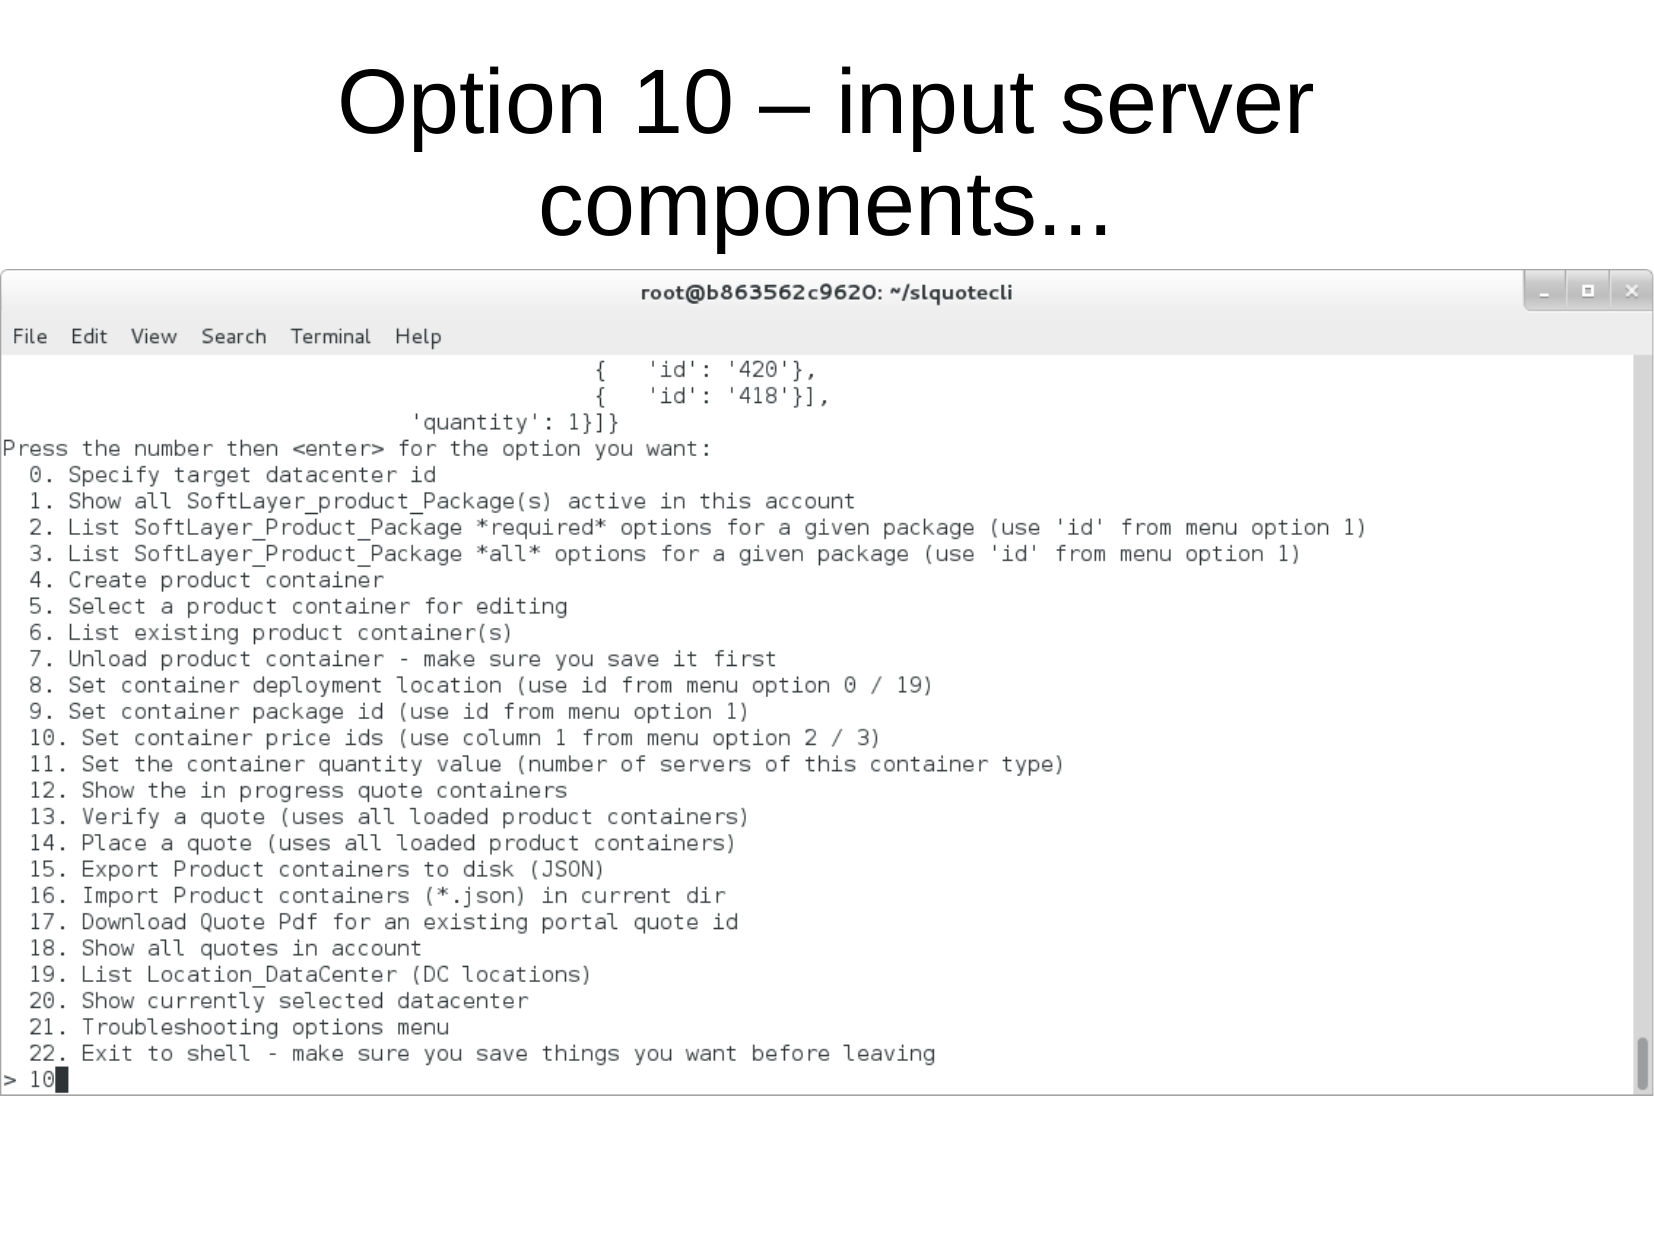

# Option 10 – input server components...